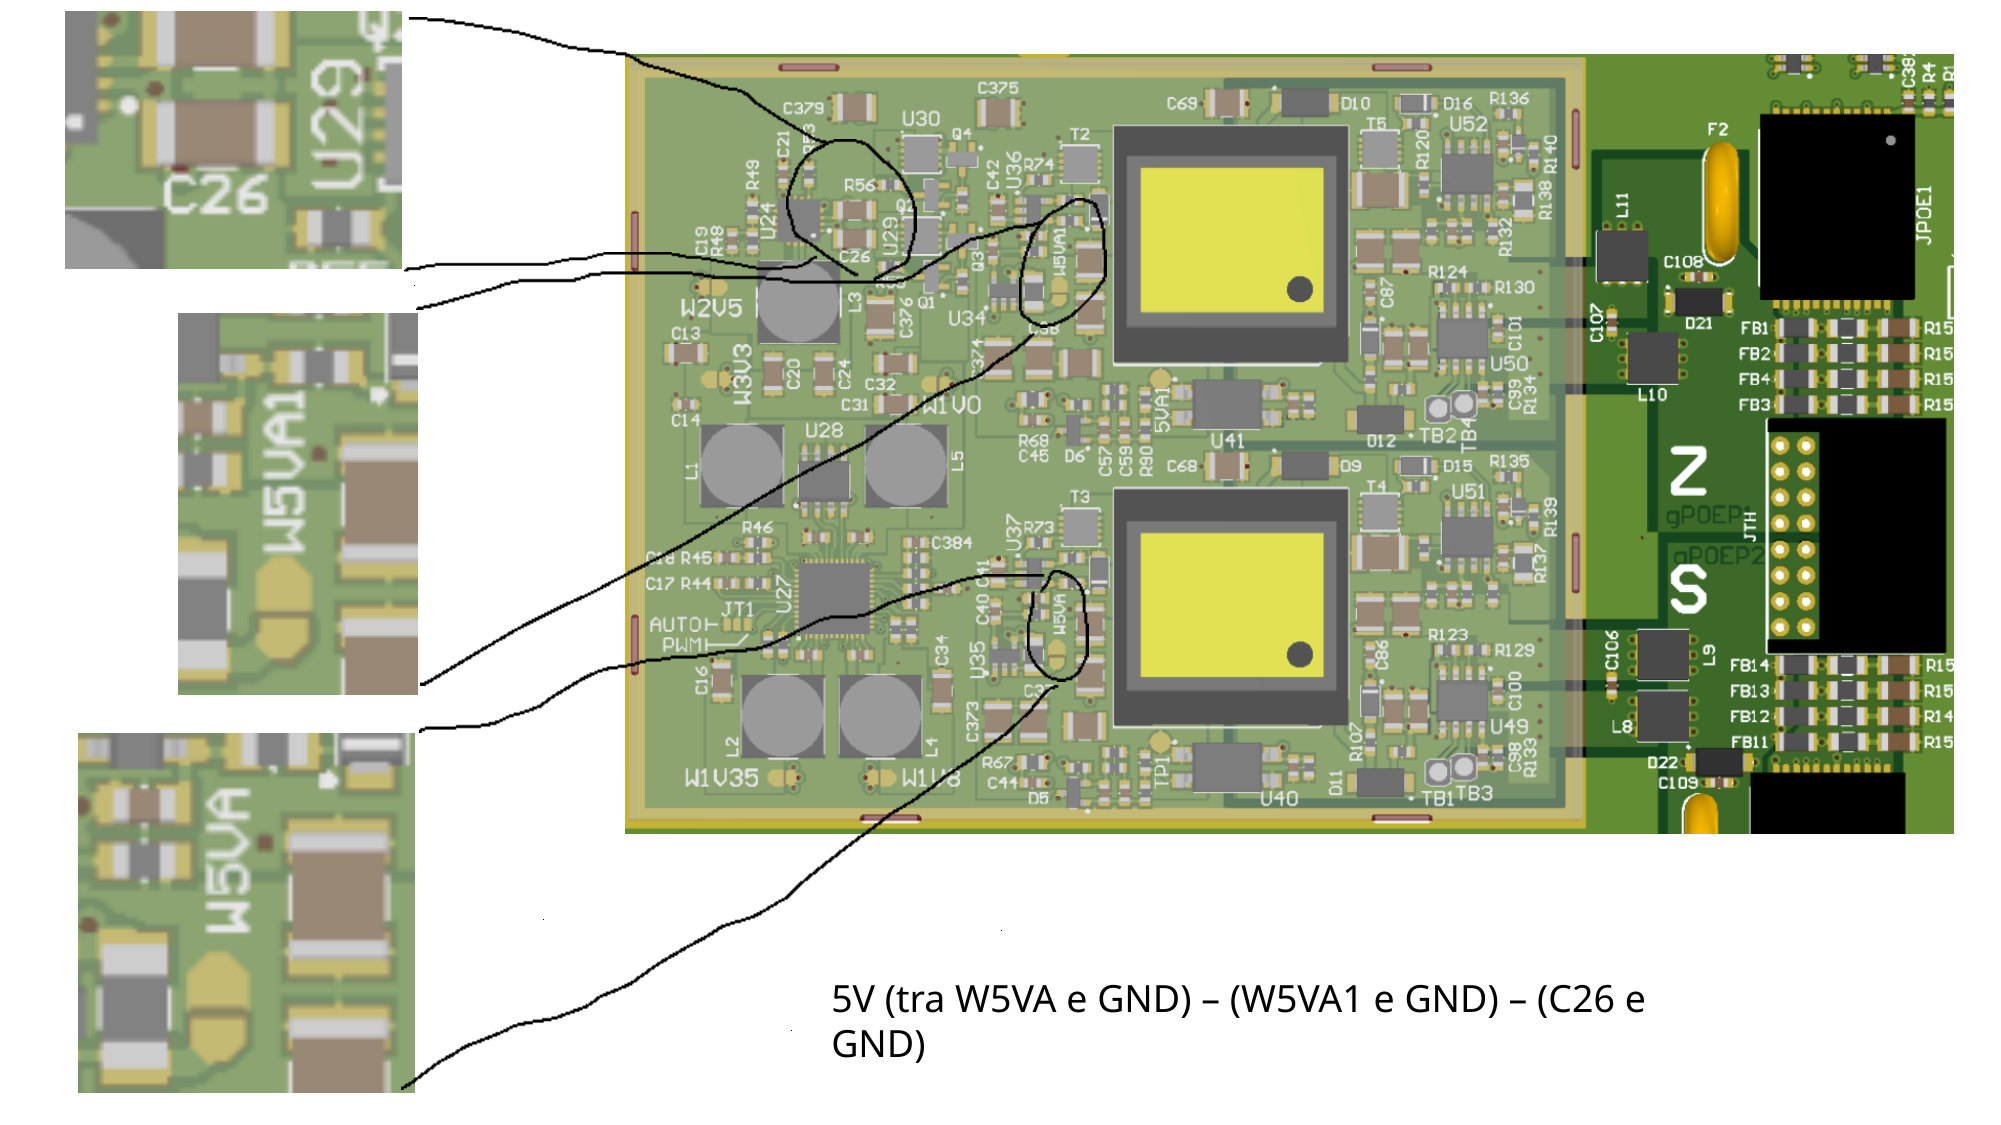

#
5V (tra W5VA e GND) – (W5VA1 e GND) – (C26 e GND)